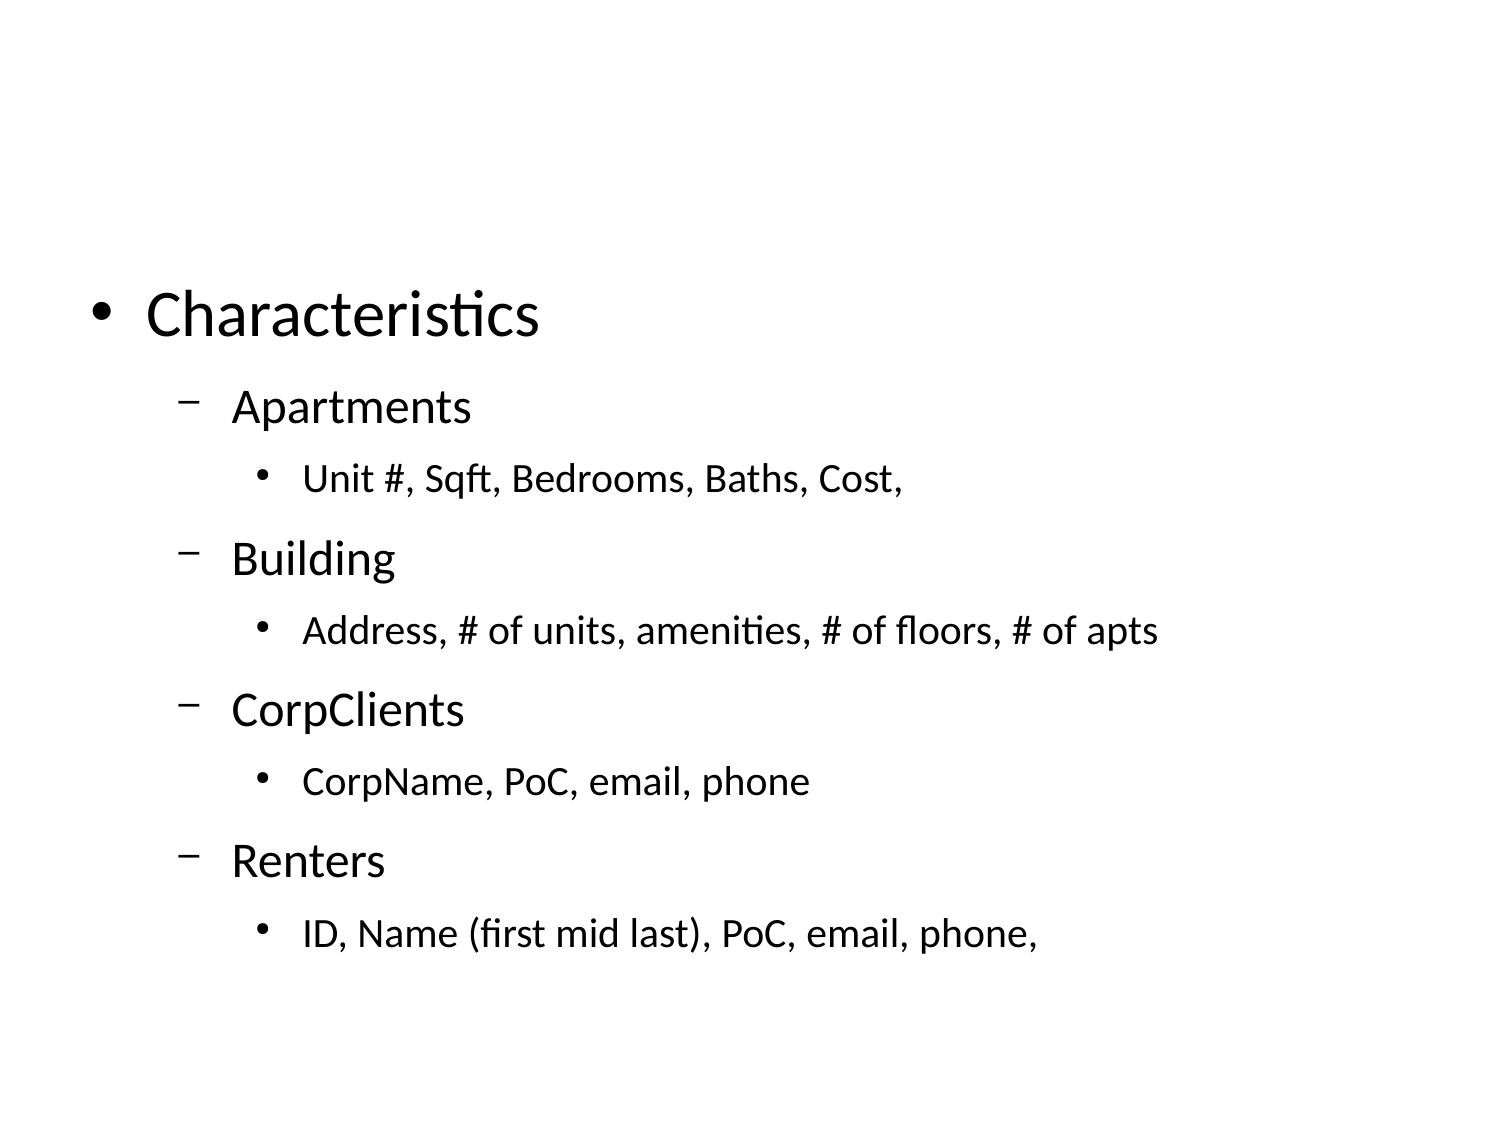

#
Characteristics
Apartments
Unit #, Sqft, Bedrooms, Baths, Cost,
Building
Address, # of units, amenities, # of floors, # of apts
CorpClients
CorpName, PoC, email, phone
Renters
ID, Name (first mid last), PoC, email, phone,